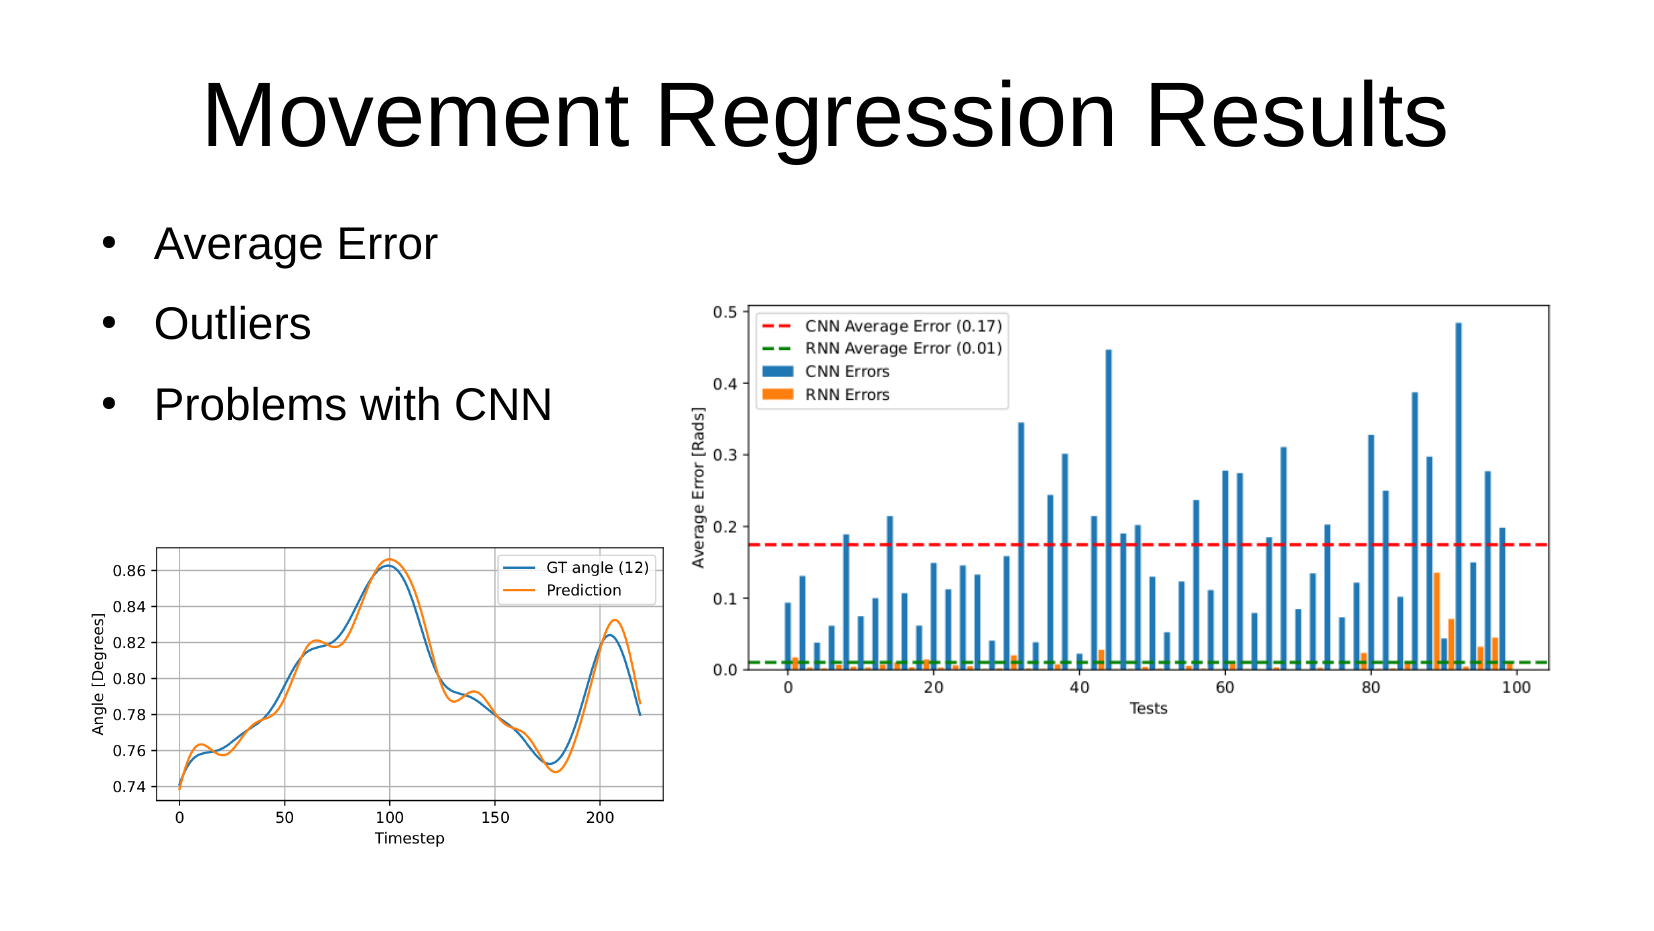

Movement Regression Results
# Average Error
Outliers
Problems with CNN